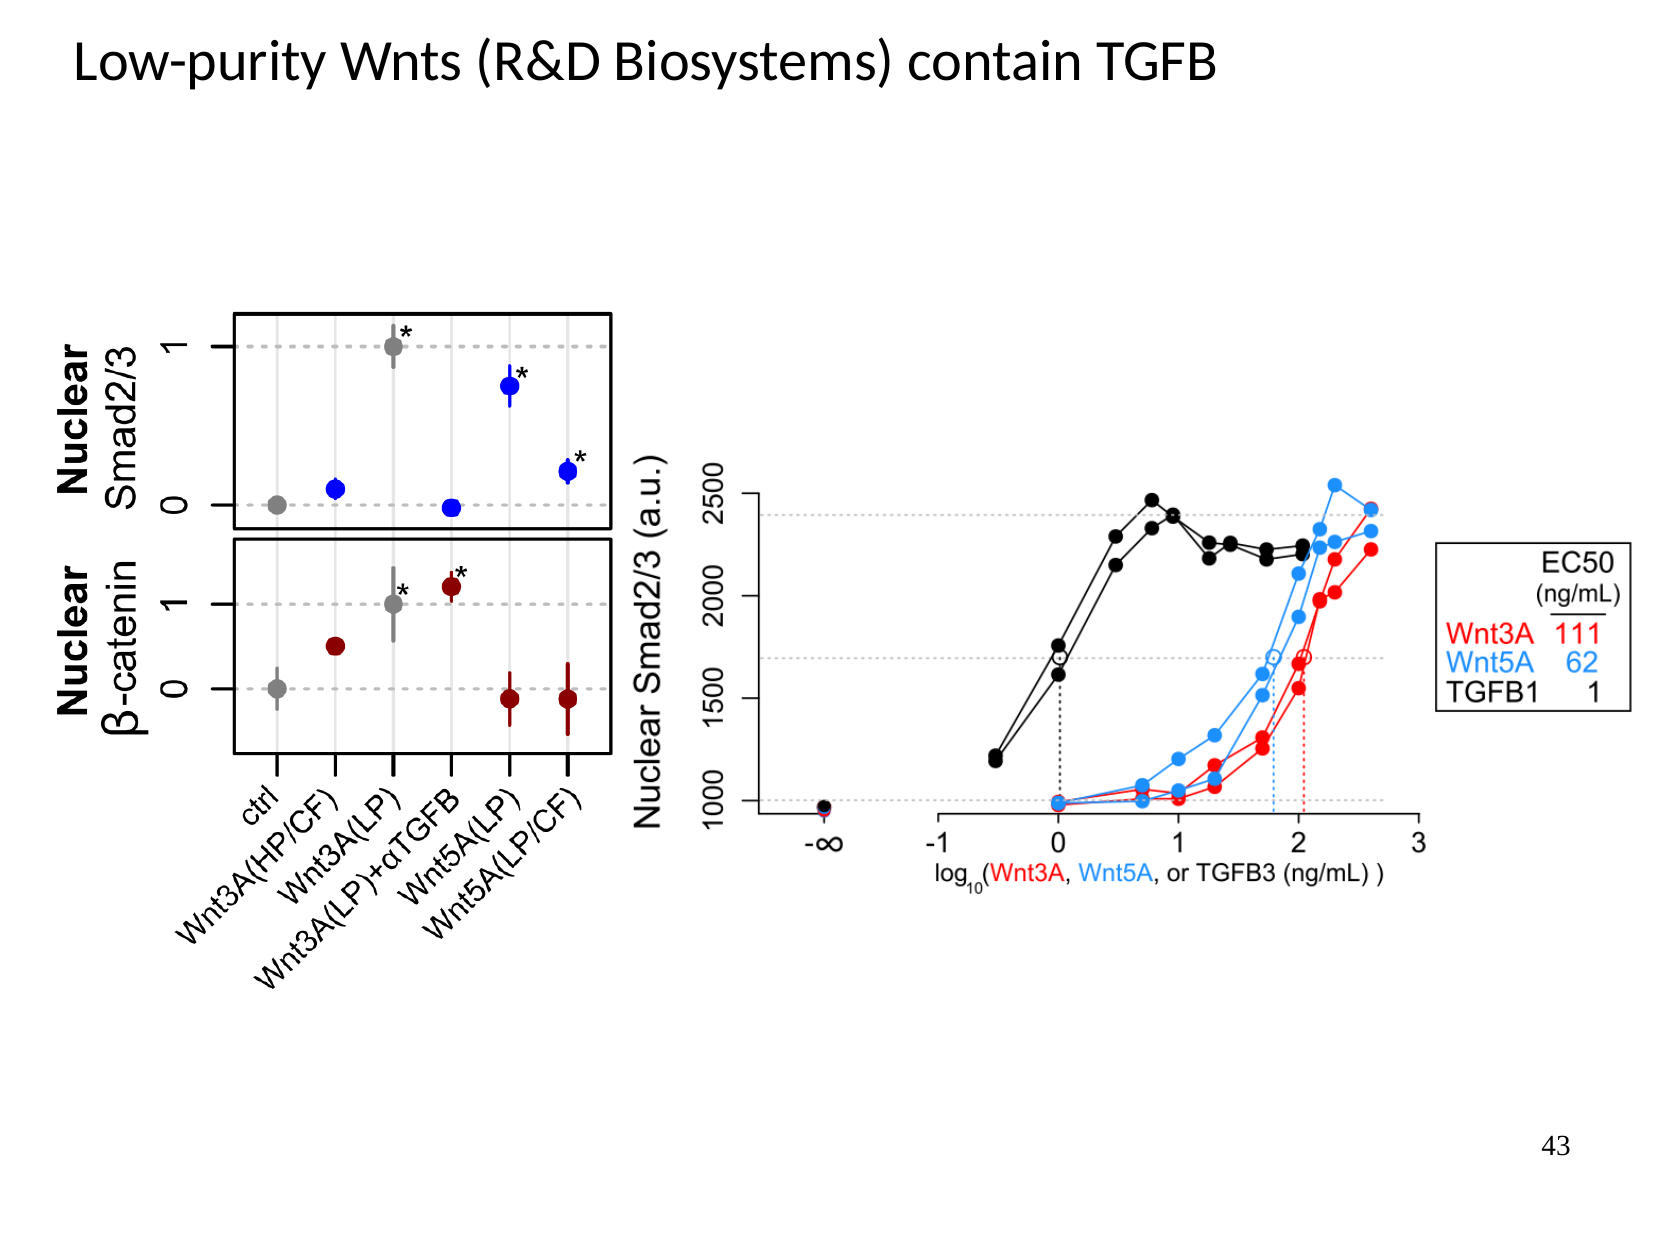

Low-purity Wnts (R&D Biosystems) contain TGFB
43